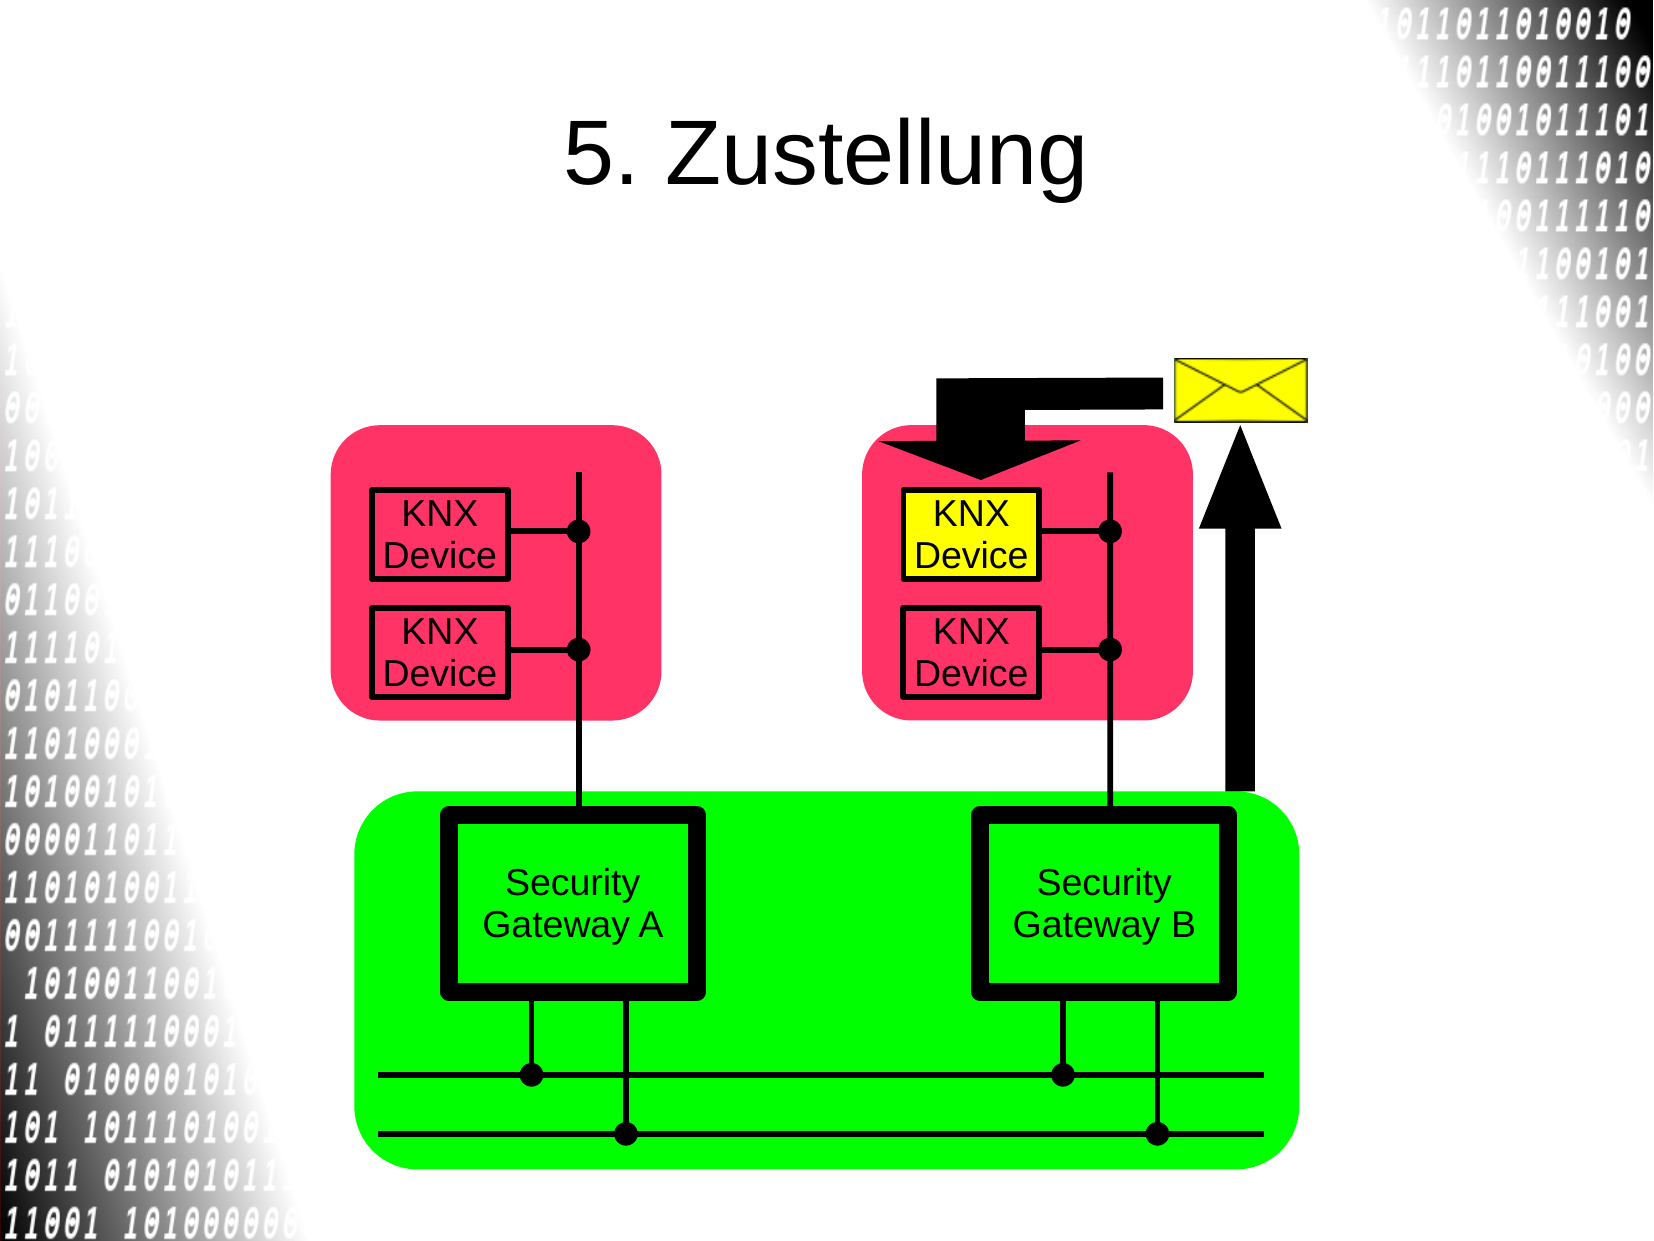

# 5. Zustellung
KNX
Device
KNX
Device
KNX
Device
KNX
Device
Security
Gateway A
Security
Gateway B